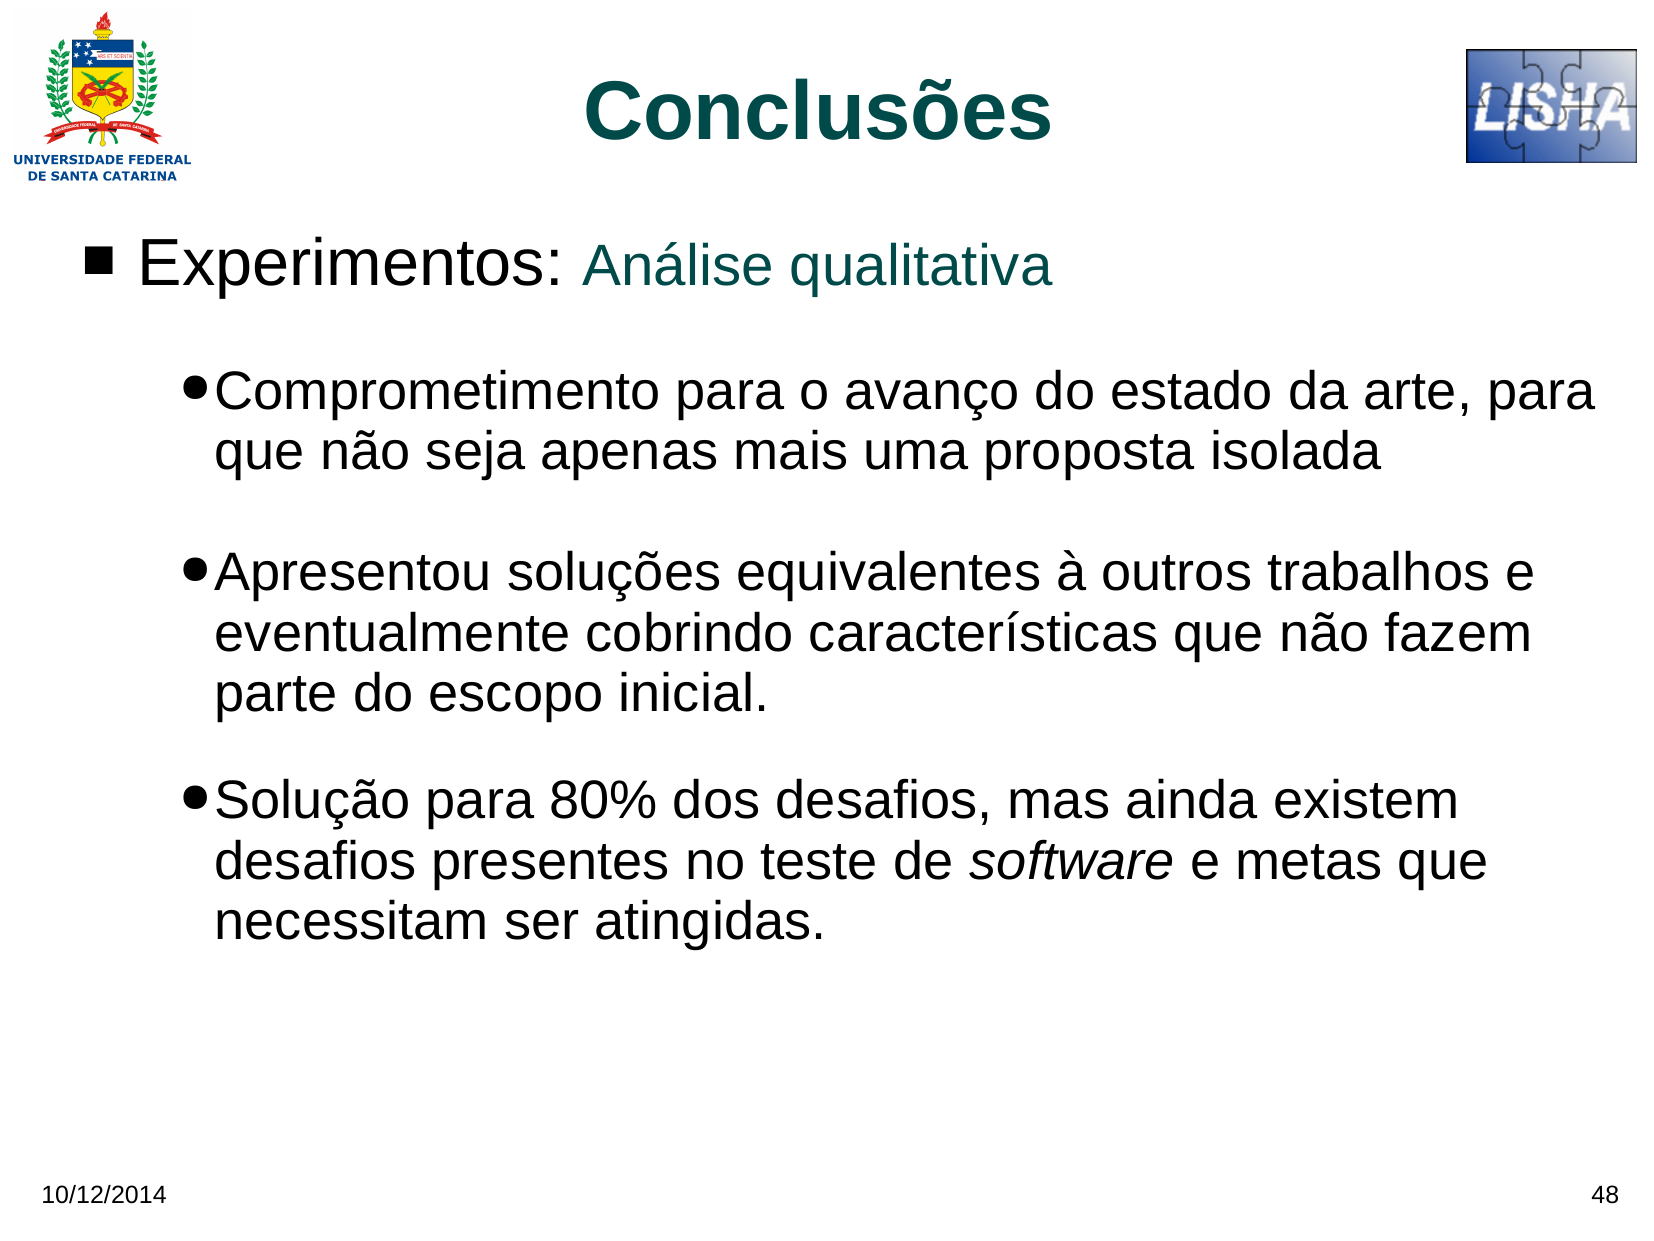

# Conclusões
Experimentos: Análise qualitativa
Comprometimento para o avanço do estado da arte, para que não seja apenas mais uma proposta isolada
Apresentou soluções equivalentes à outros trabalhos e eventualmente cobrindo características que não fazem parte do escopo inicial.
Solução para 80% dos desafios, mas ainda existem desafios presentes no teste de software e metas que necessitam ser atingidas.